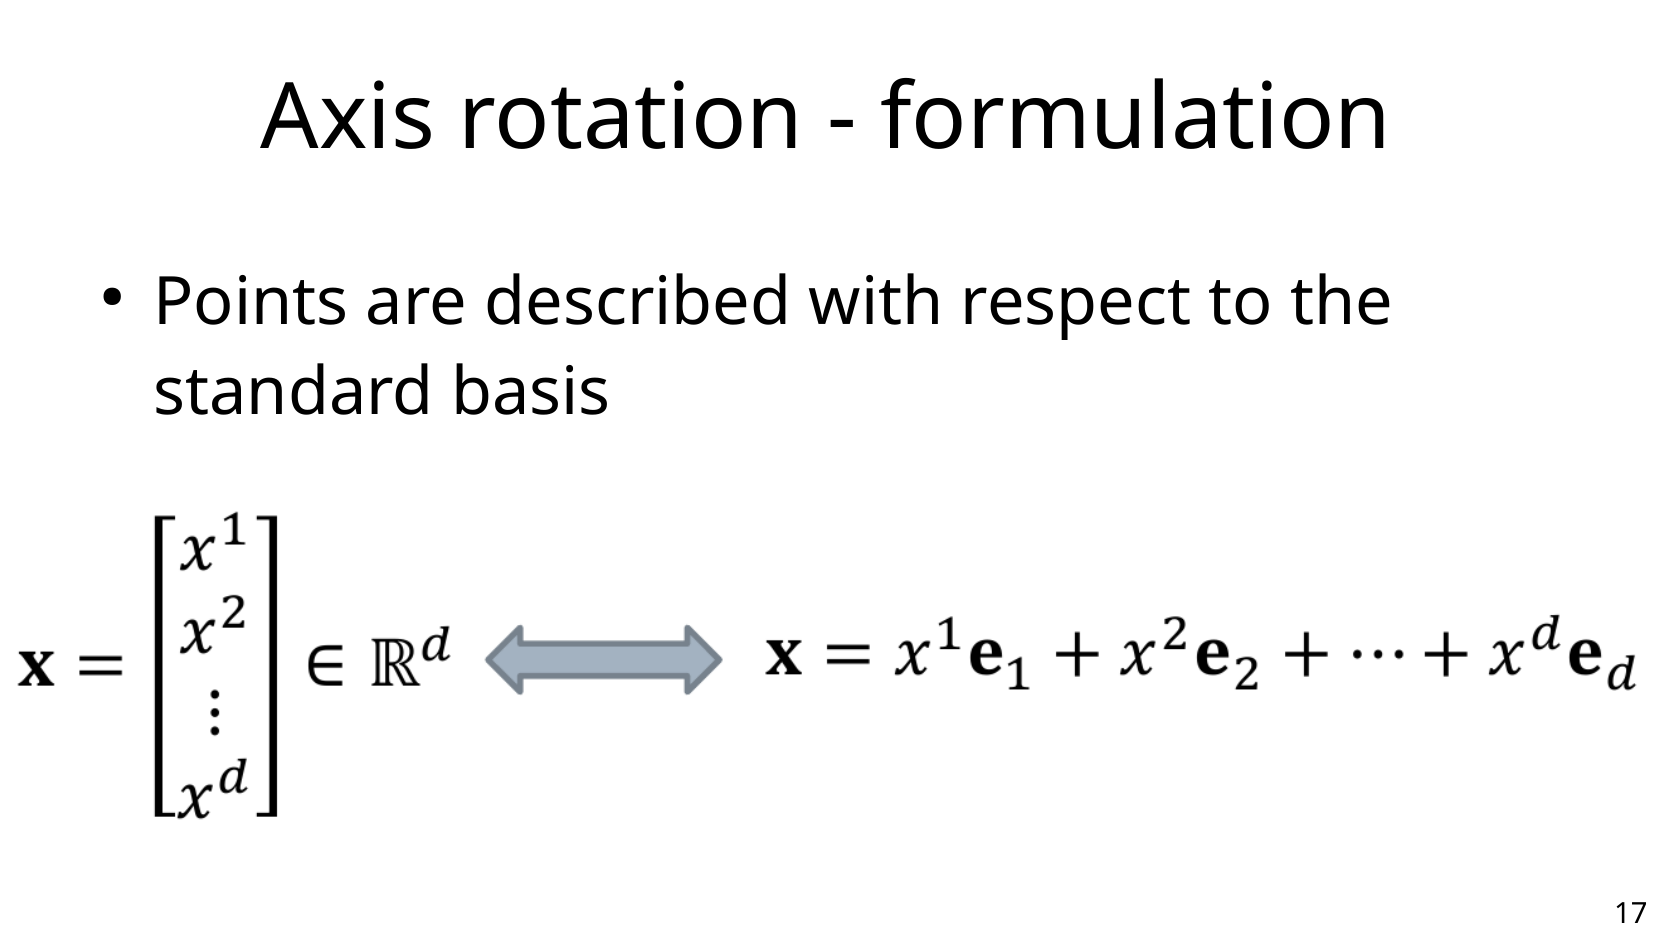

# Axis rotation - formulation
Points are described with respect to the standard basis
17